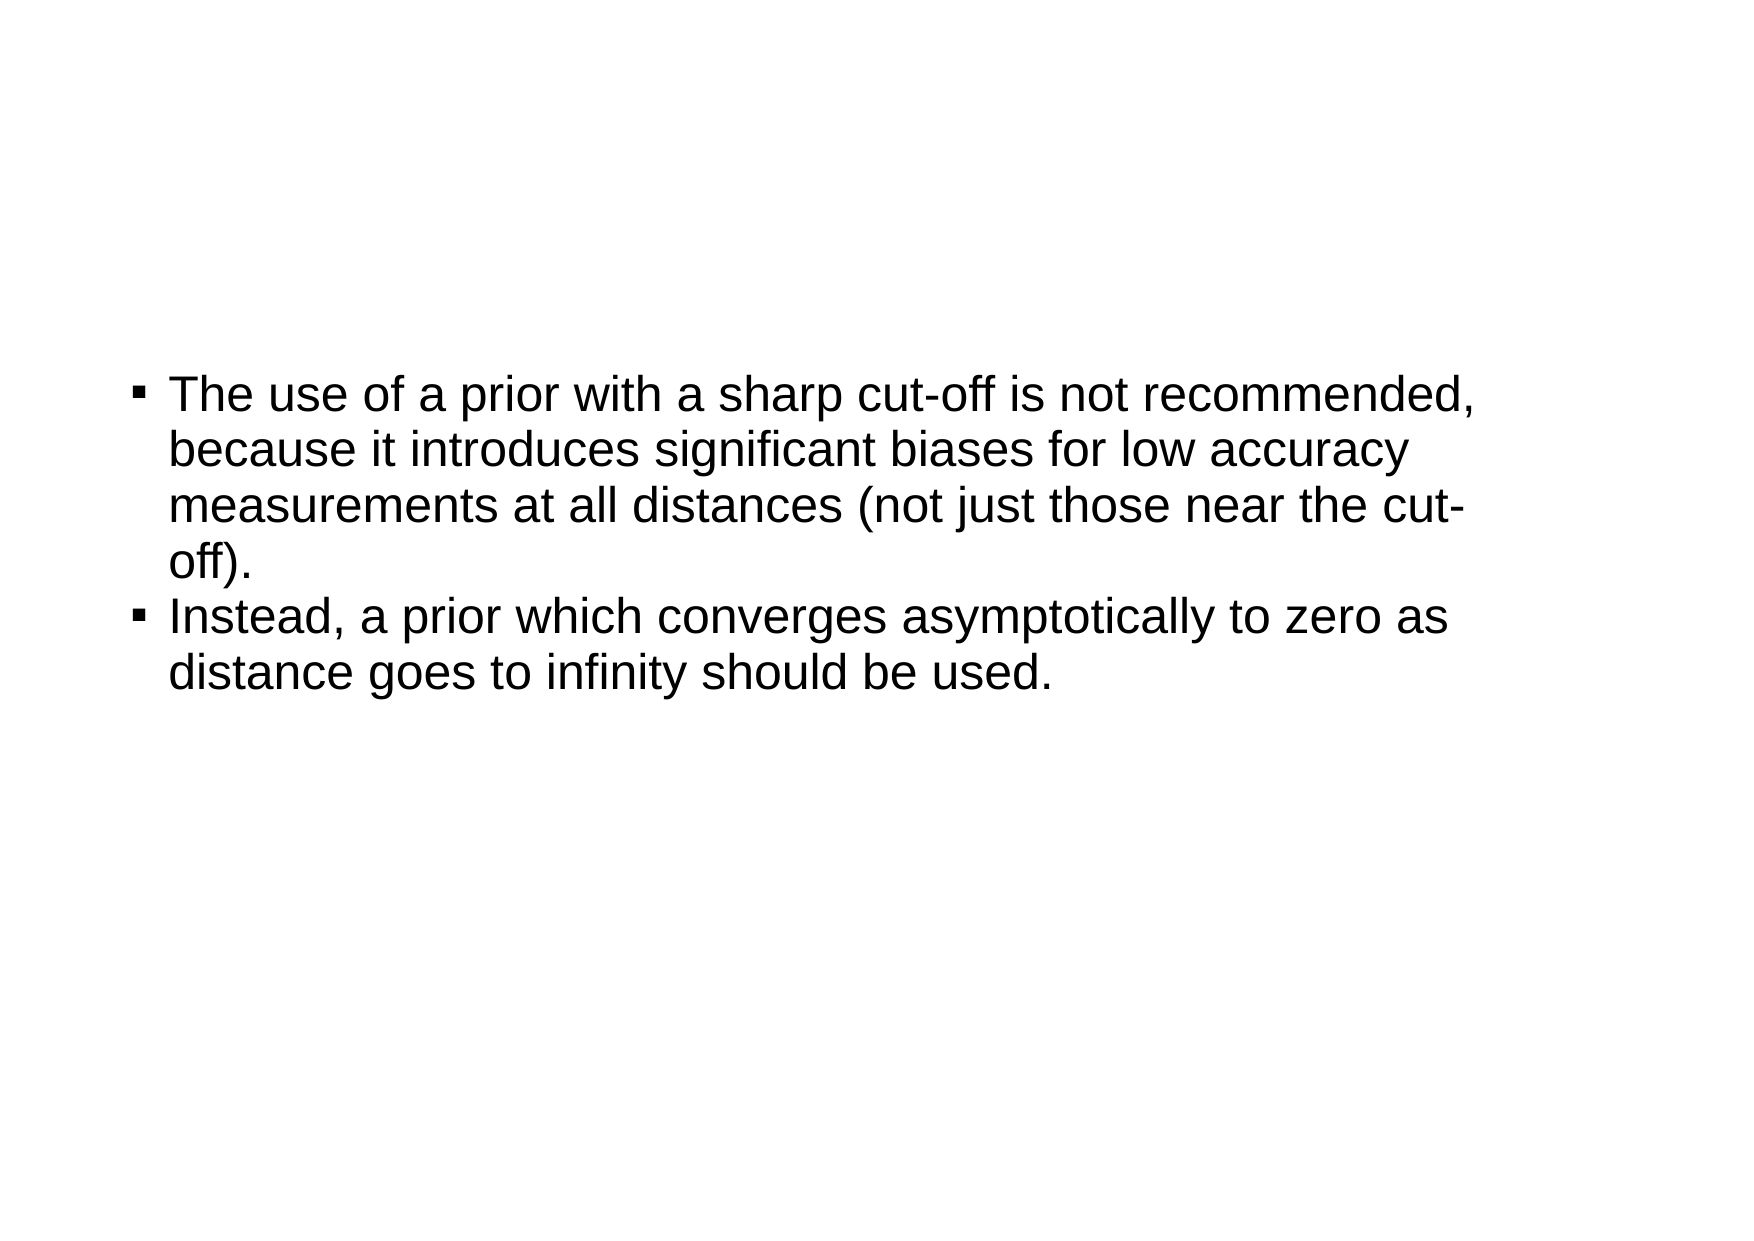

The use of a prior with a sharp cut-off is not recommended, because it introduces significant biases for low accuracy measurements at all distances (not just those near the cut-off).
Instead, a prior which converges asymptotically to zero as distance goes to infinity should be used.